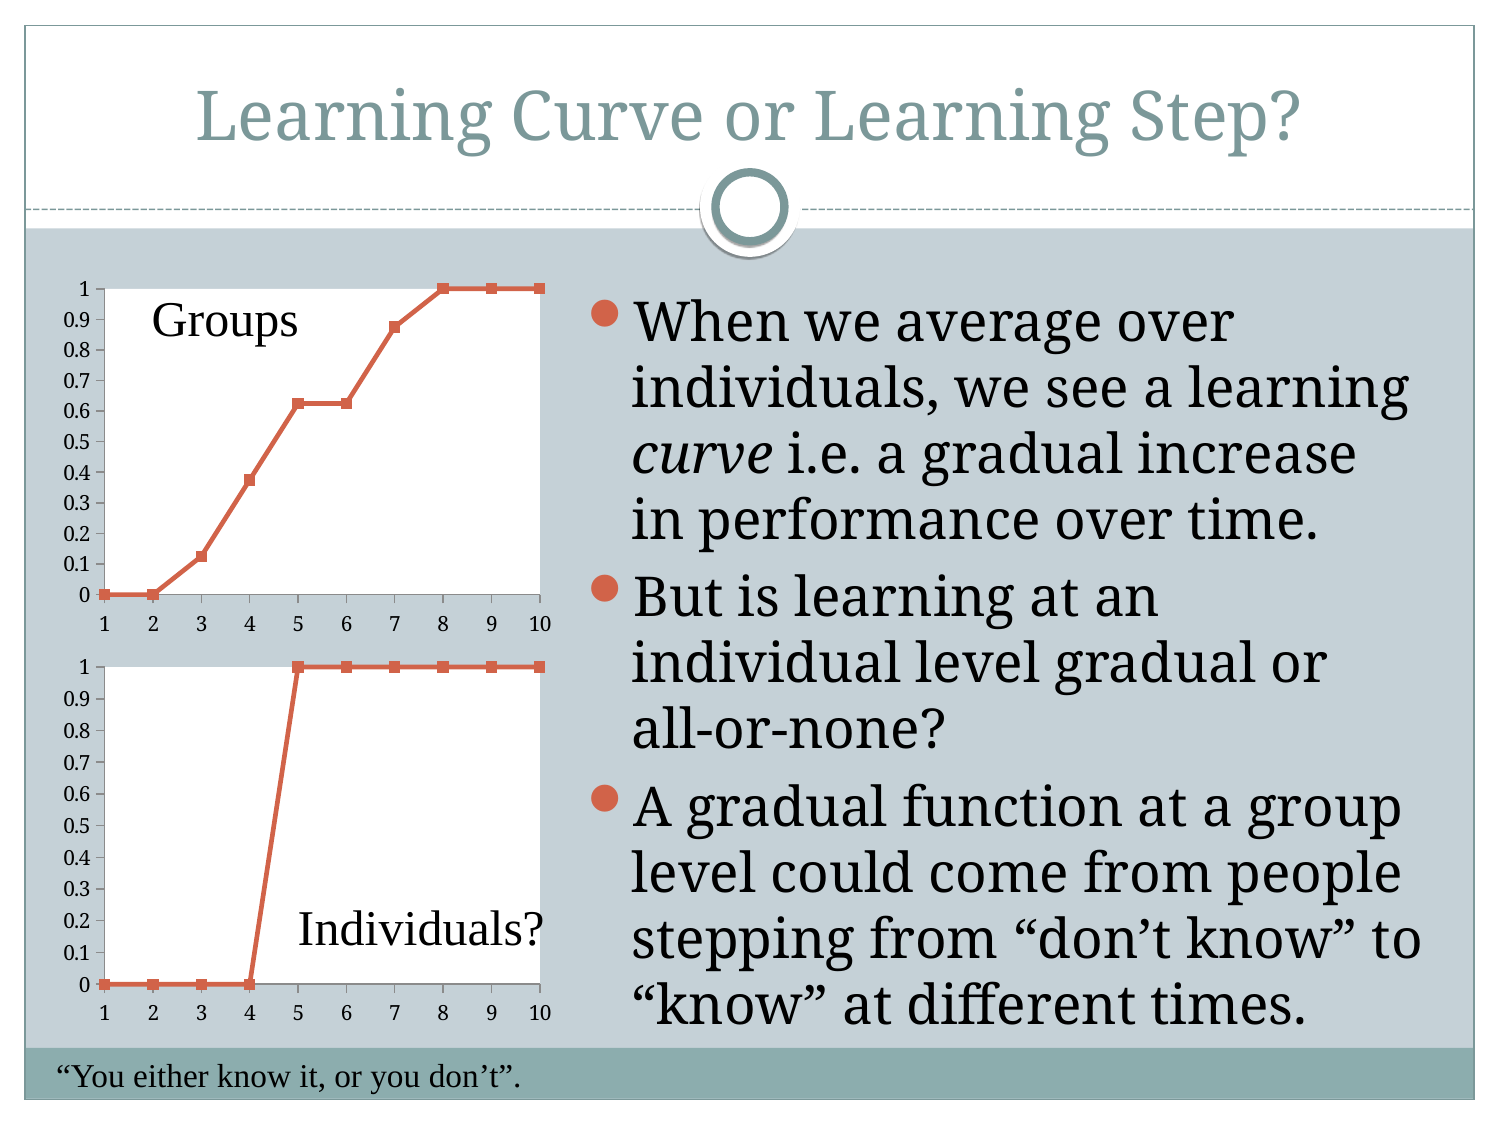

# Learning Curve or Learning Step?
### Chart
| Category | |
|---|---|
| 1 | 0.0 |
| 2 | 0.0 |
| 3 | 0.125 |
| 4 | 0.375 |
| 5 | 0.625 |
| 6 | 0.625 |
| 7 | 0.875 |
| 8 | 1.0 |
| 9 | 1.0 |
| 10 | 1.0 |Groups
When we average over individuals, we see a learning curve i.e. a gradual increase in performance over time.
But is learning at an individual level gradual or all-or-none?
A gradual function at a group level could come from people stepping from “don’t know” to “know” at different times.
### Chart
| Category | |
|---|---|
| 1 | 0.0 |
| 2 | 0.0 |
| 3 | 0.0 |
| 4 | 0.0 |
| 5 | 1.0 |
| 6 | 1.0 |
| 7 | 1.0 |
| 8 | 1.0 |
| 9 | 1.0 |
| 10 | 1.0 |“You either know it, or you don’t”.